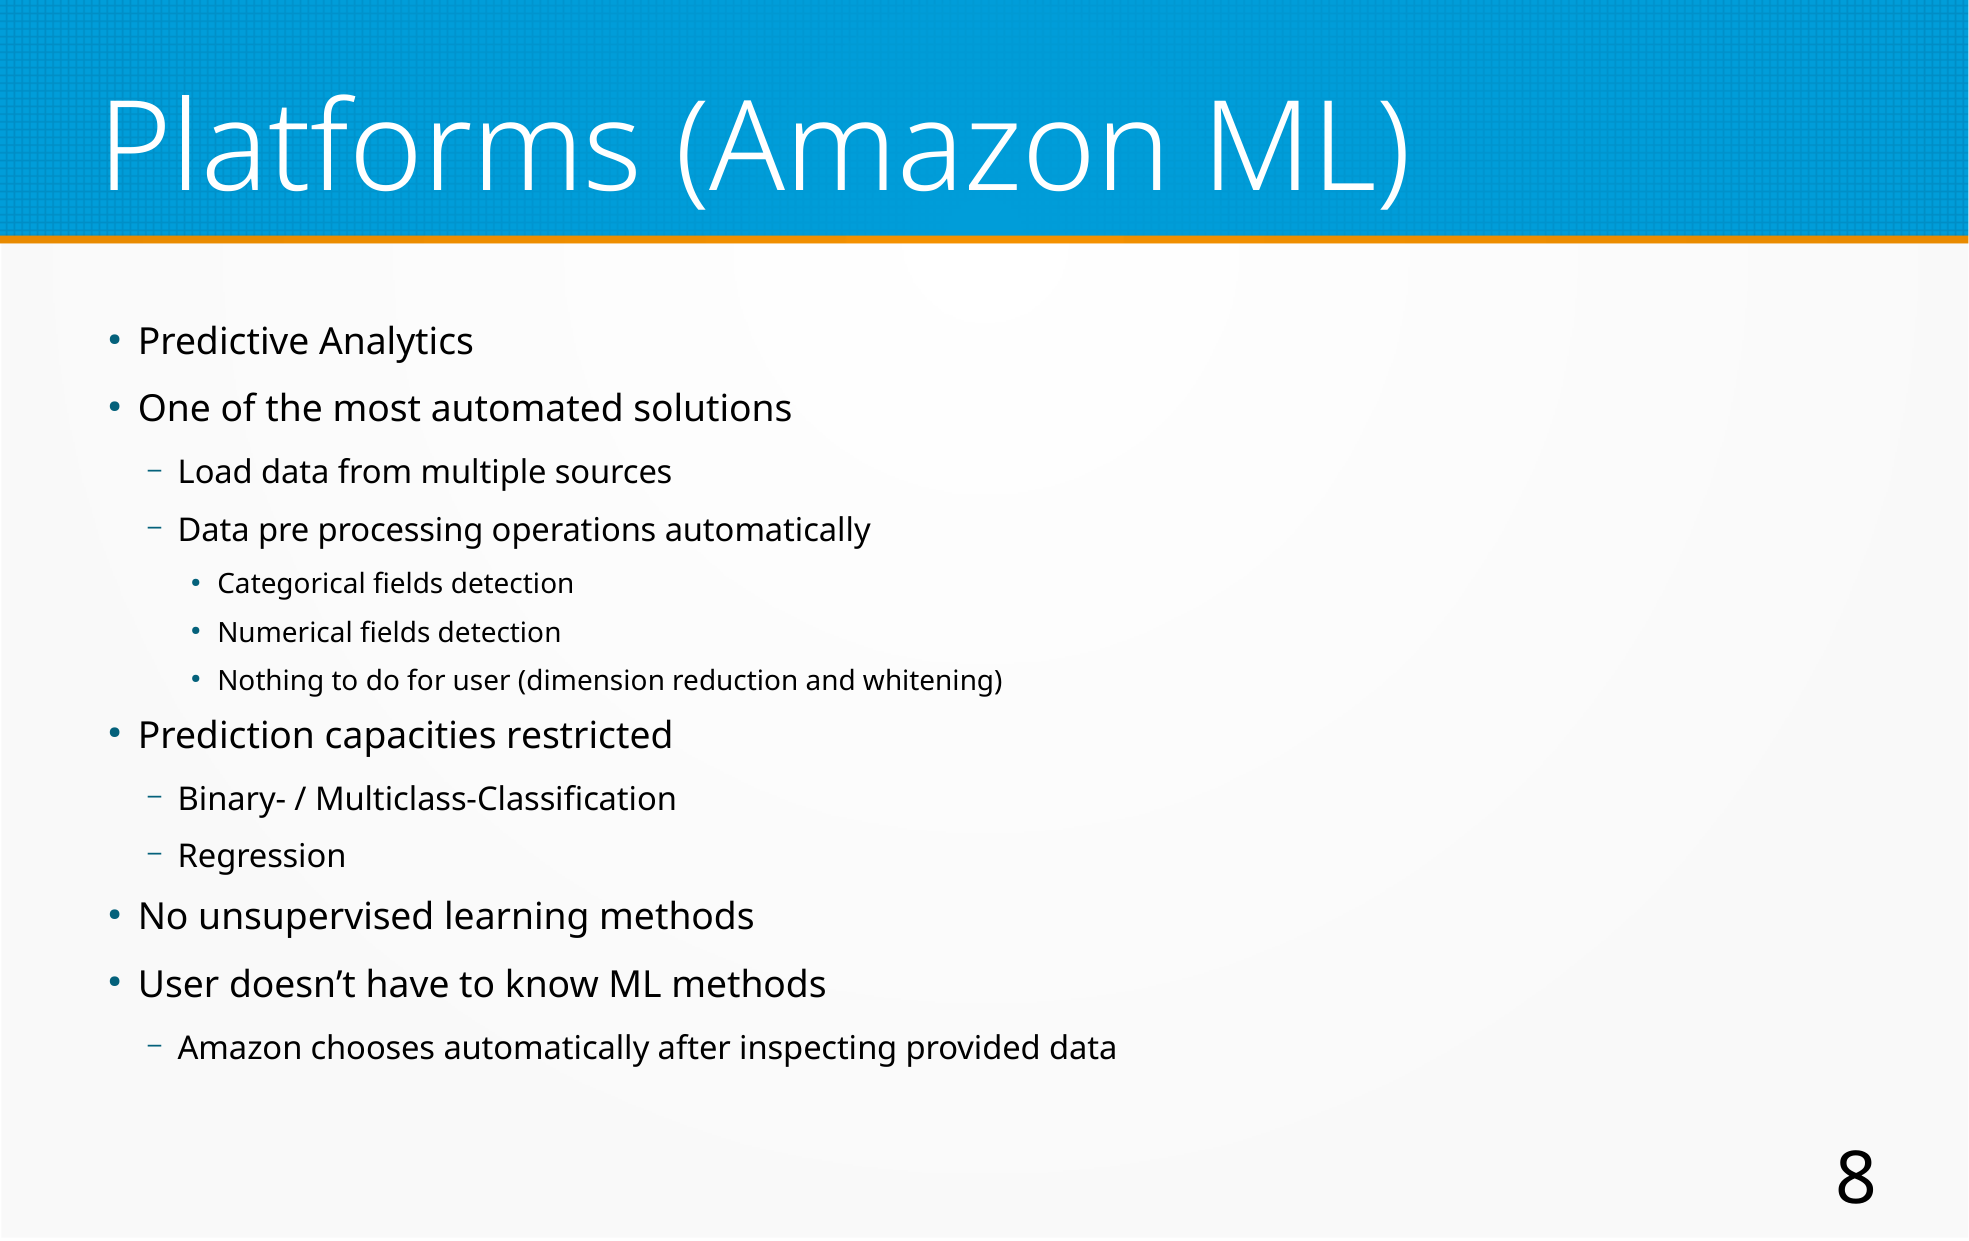

# Platforms (Amazon ML)
Predictive Analytics
One of the most automated solutions
Load data from multiple sources
Data pre processing operations automatically
Categorical fields detection
Numerical fields detection
Nothing to do for user (dimension reduction and whitening)
Prediction capacities restricted
Binary- / Multiclass-Classification
Regression
No unsupervised learning methods
User doesn’t have to know ML methods
Amazon chooses automatically after inspecting provided data
8